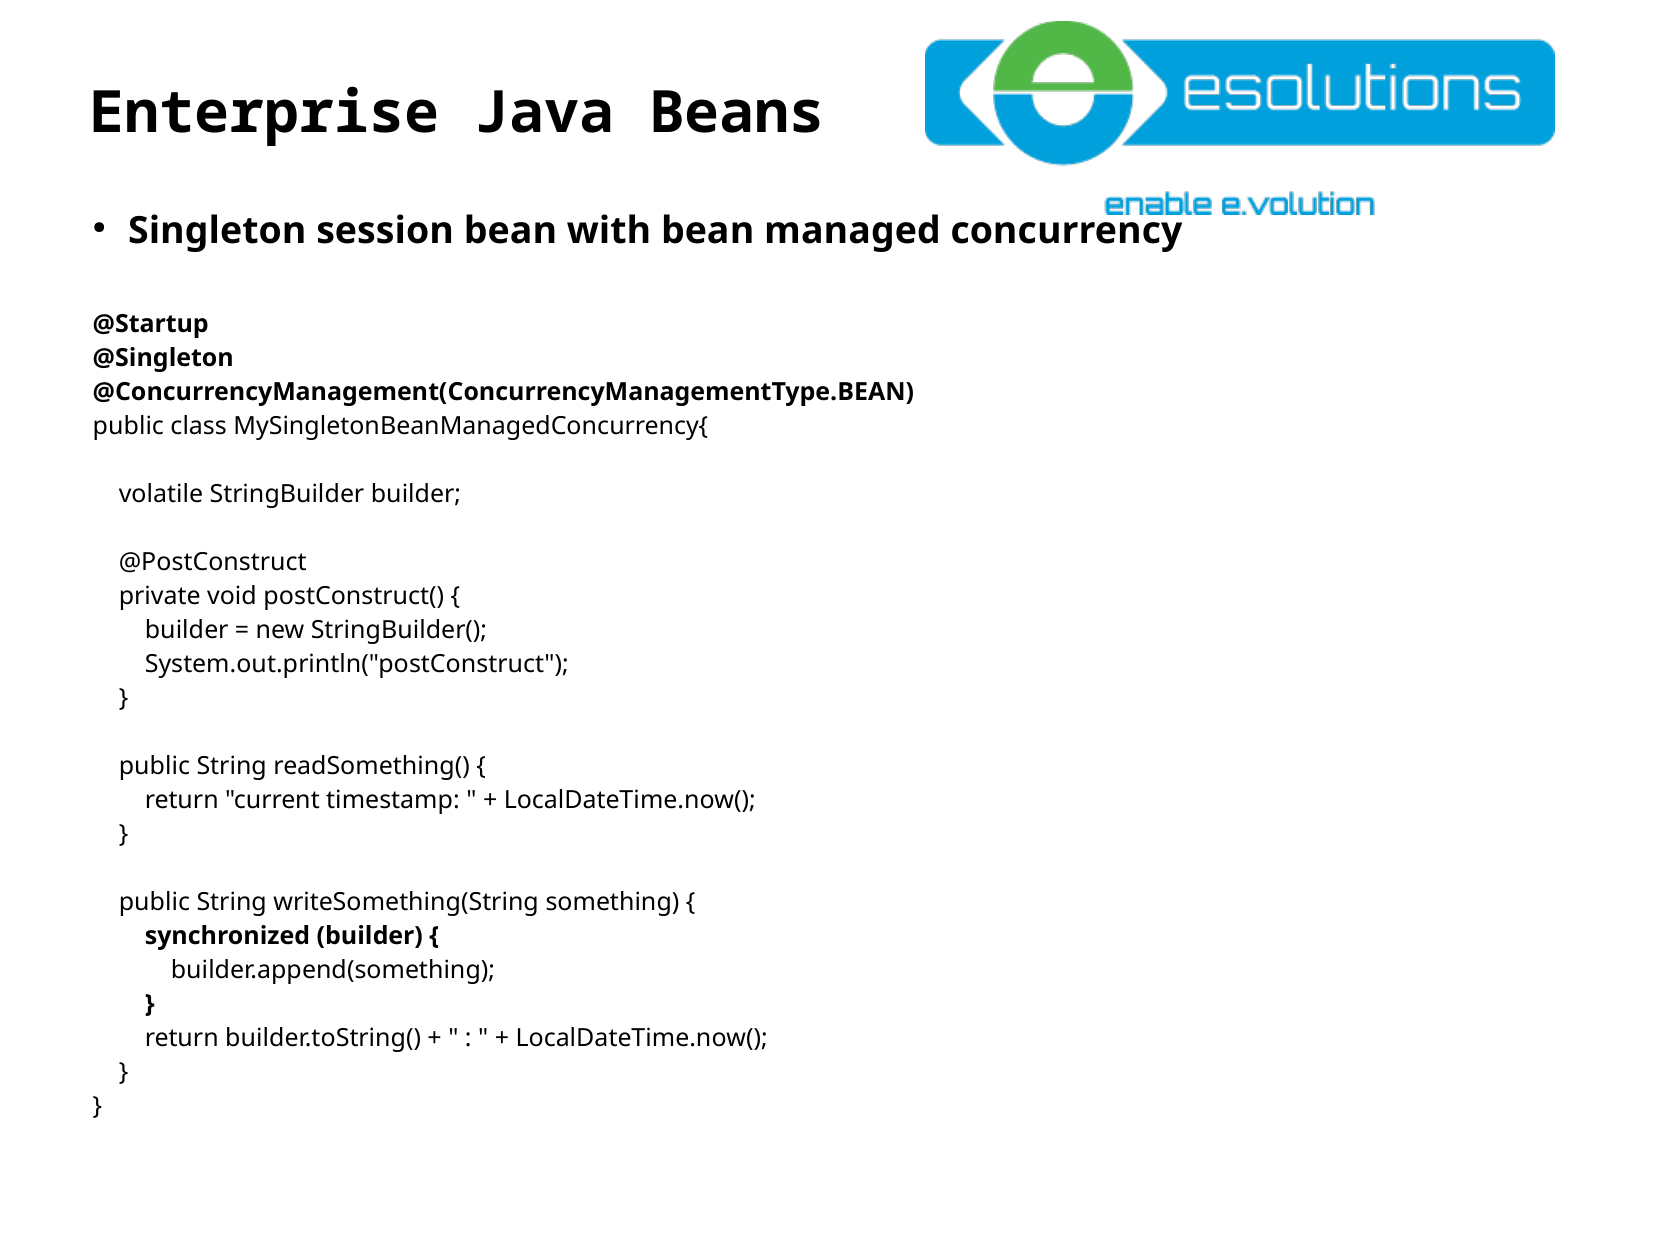

#
Enterprise Java Beans
Singleton session bean with bean managed concurrency
@Startup
@Singleton
@ConcurrencyManagement(ConcurrencyManagementType.BEAN)
public class MySingletonBeanManagedConcurrency{
 volatile StringBuilder builder;
 @PostConstruct
 private void postConstruct() {
 builder = new StringBuilder();
 System.out.println("postConstruct");
 }
 public String readSomething() {
 return "current timestamp: " + LocalDateTime.now();
 }
 public String writeSomething(String something) {
 synchronized (builder) {
 builder.append(something);
 }
 return builder.toString() + " : " + LocalDateTime.now();
 }
}